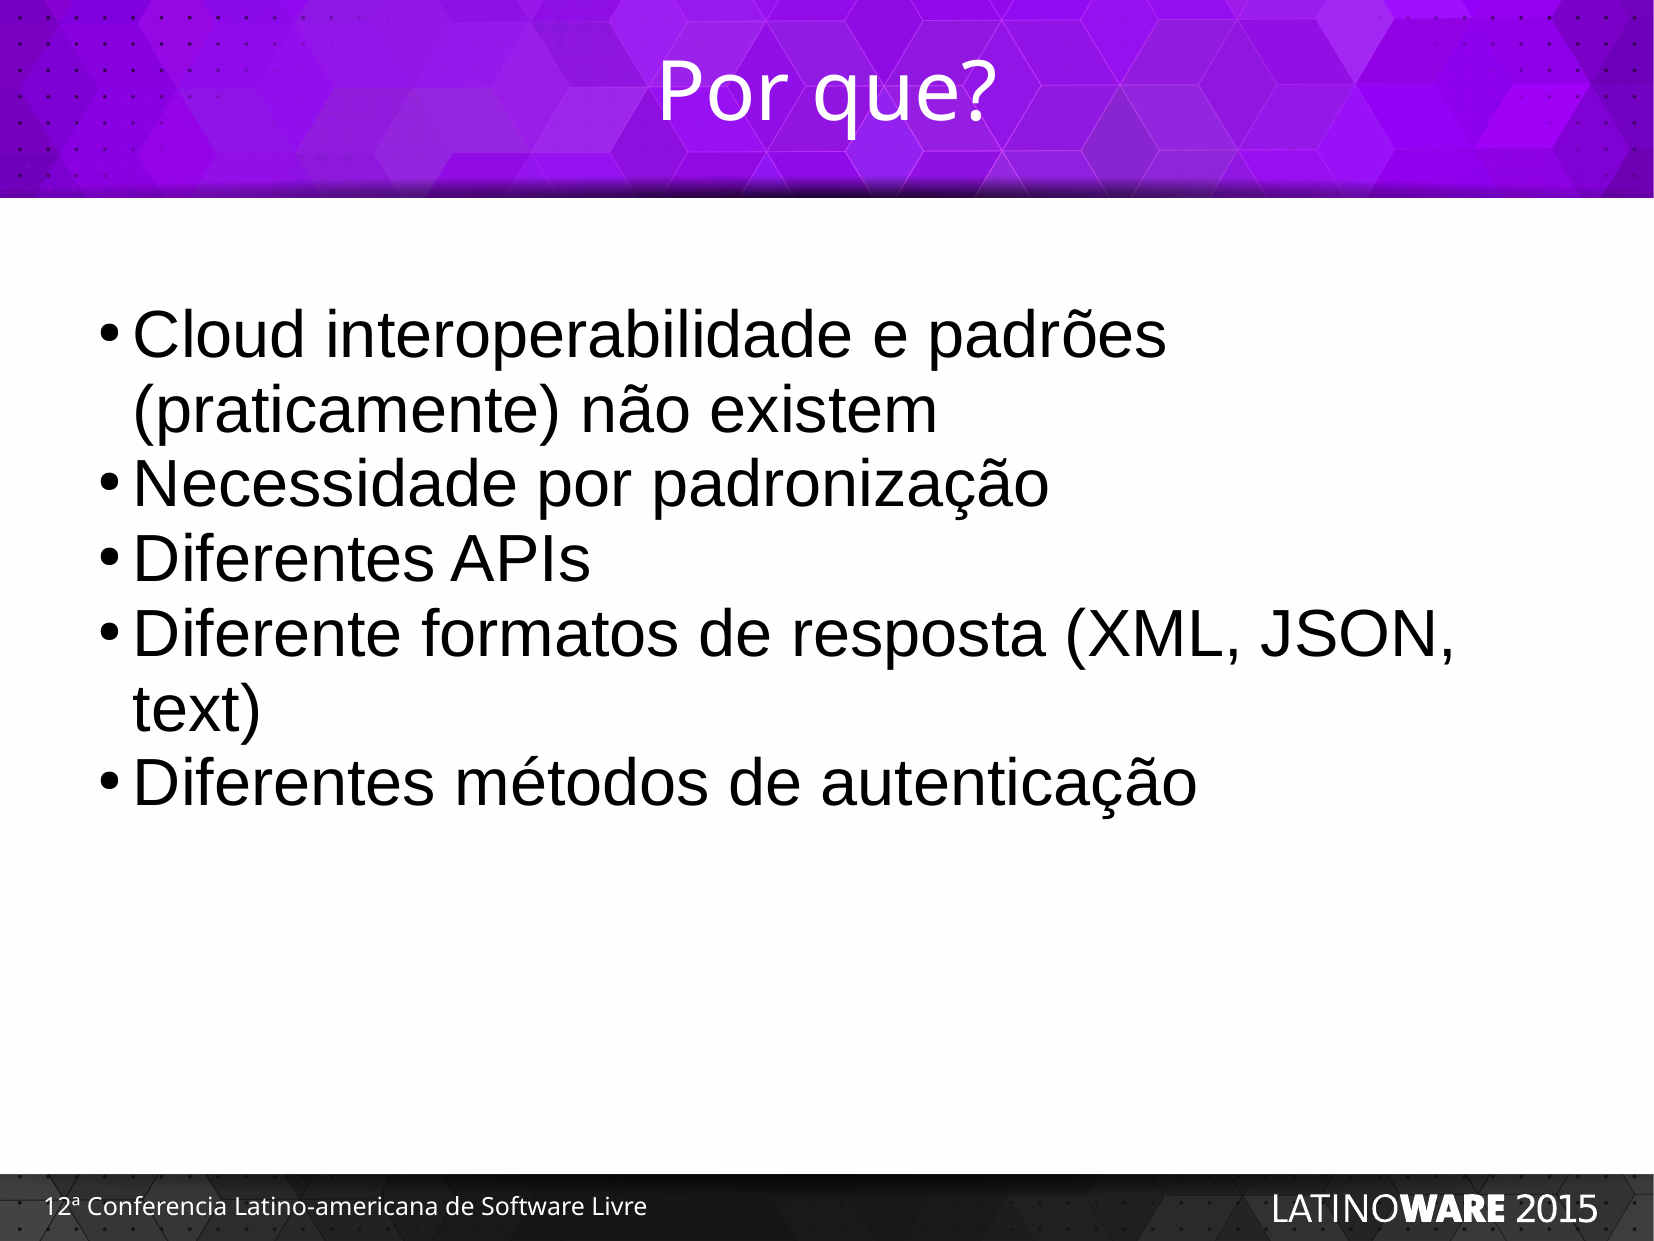

Por que?
Cloud interoperabilidade e padrões (praticamente) não existem
Necessidade por padronização
Diferentes APIs
Diferente formatos de resposta (XML, JSON, text)
Diferentes métodos de autenticação
12ª Conferencia Latino-americana de Software Livre